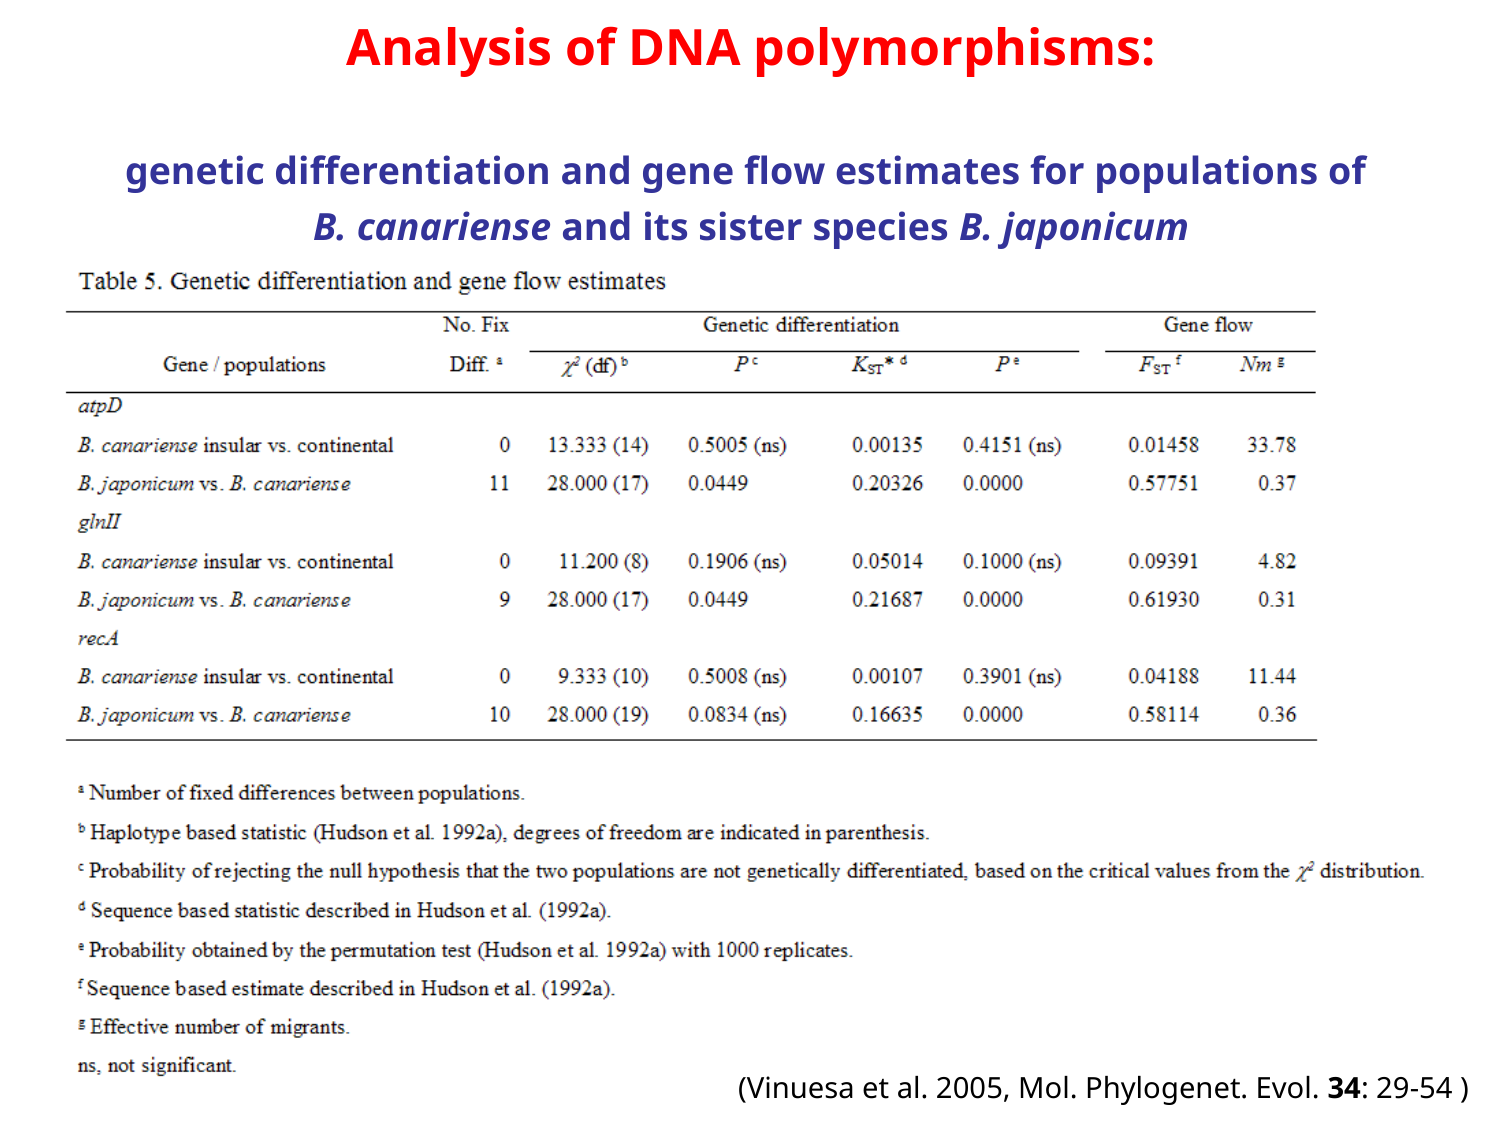

Analysis of DNA polymorphisms:
genetic differentiation and gene flow estimates for populations of
B. canariense and its sister species B. japonicum
(Vinuesa et al. 2005, Mol. Phylogenet. Evol. 34: 29-54 )